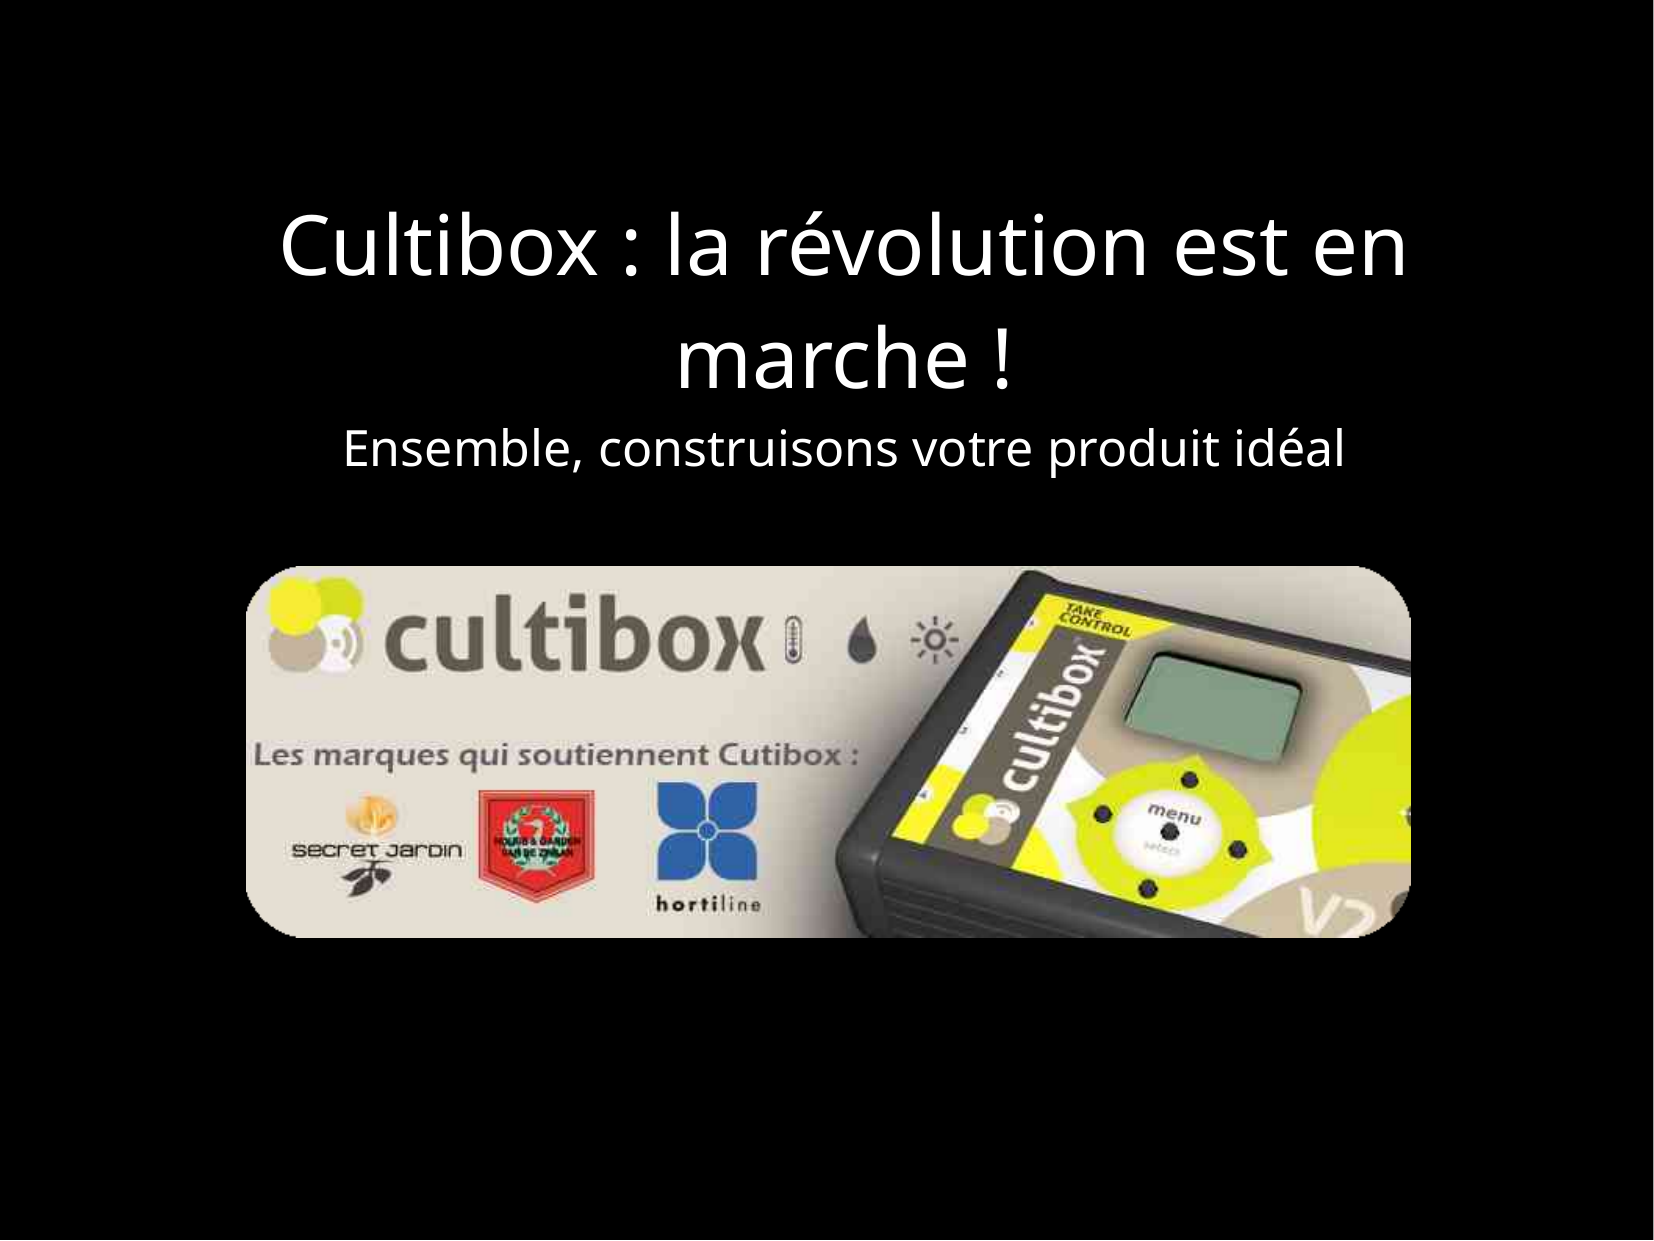

# Cultibox : la révolution est en marche ! Ensemble, construisons votre produit idéal